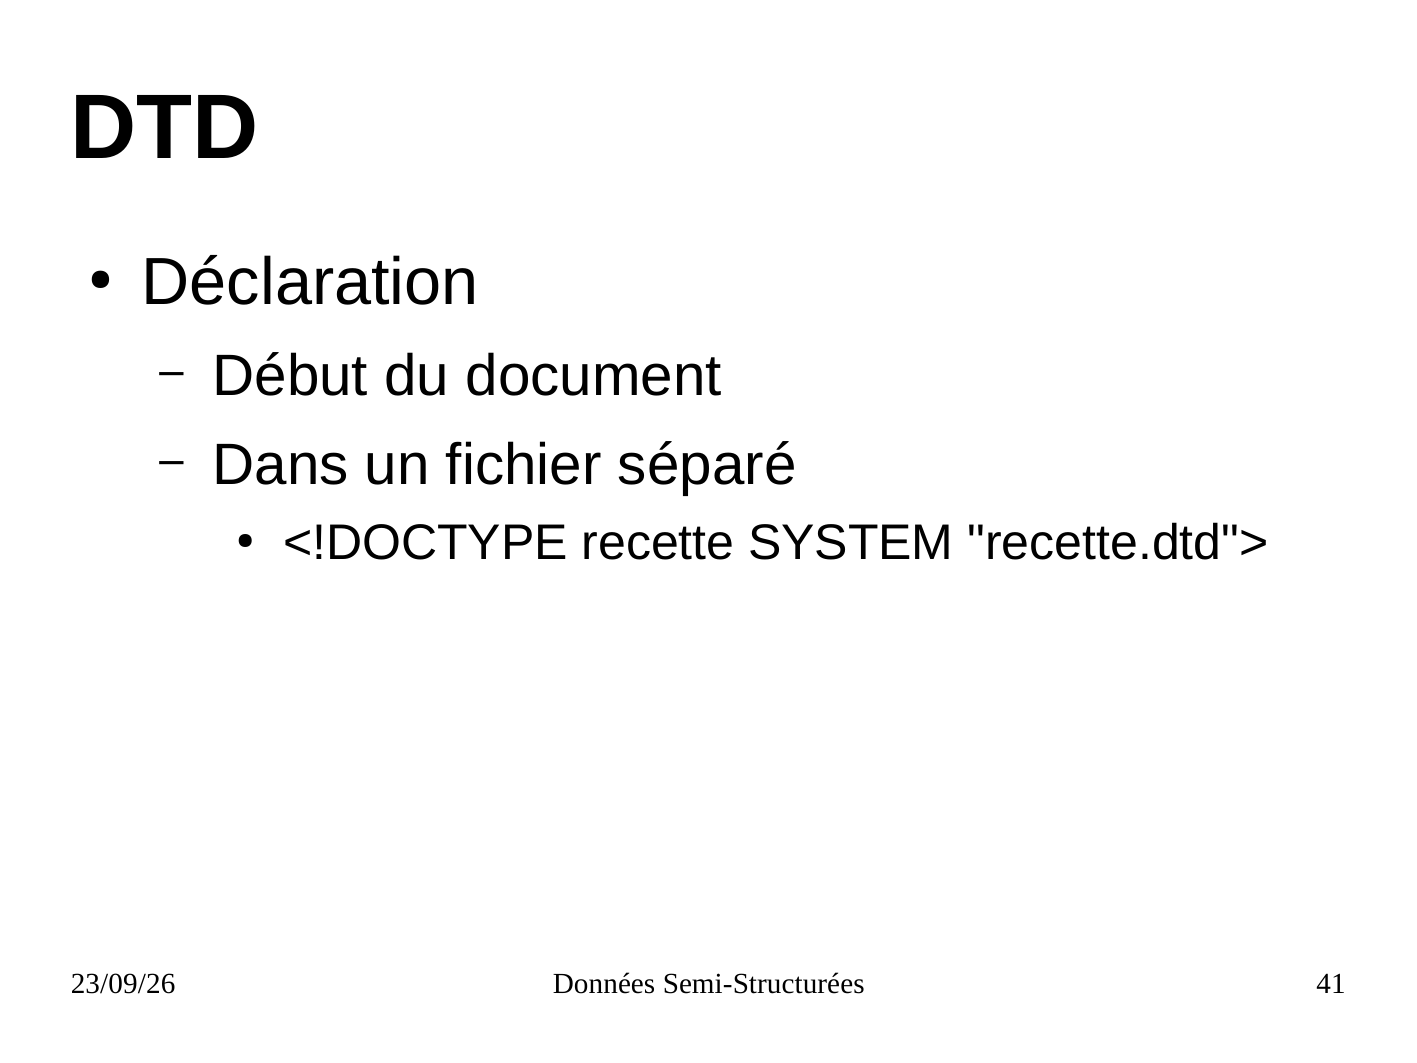

# DTD
Déclaration
Début du document
Dans un fichier séparé
<!DOCTYPE recette SYSTEM "recette.dtd">
Données Semi-Structurées
41